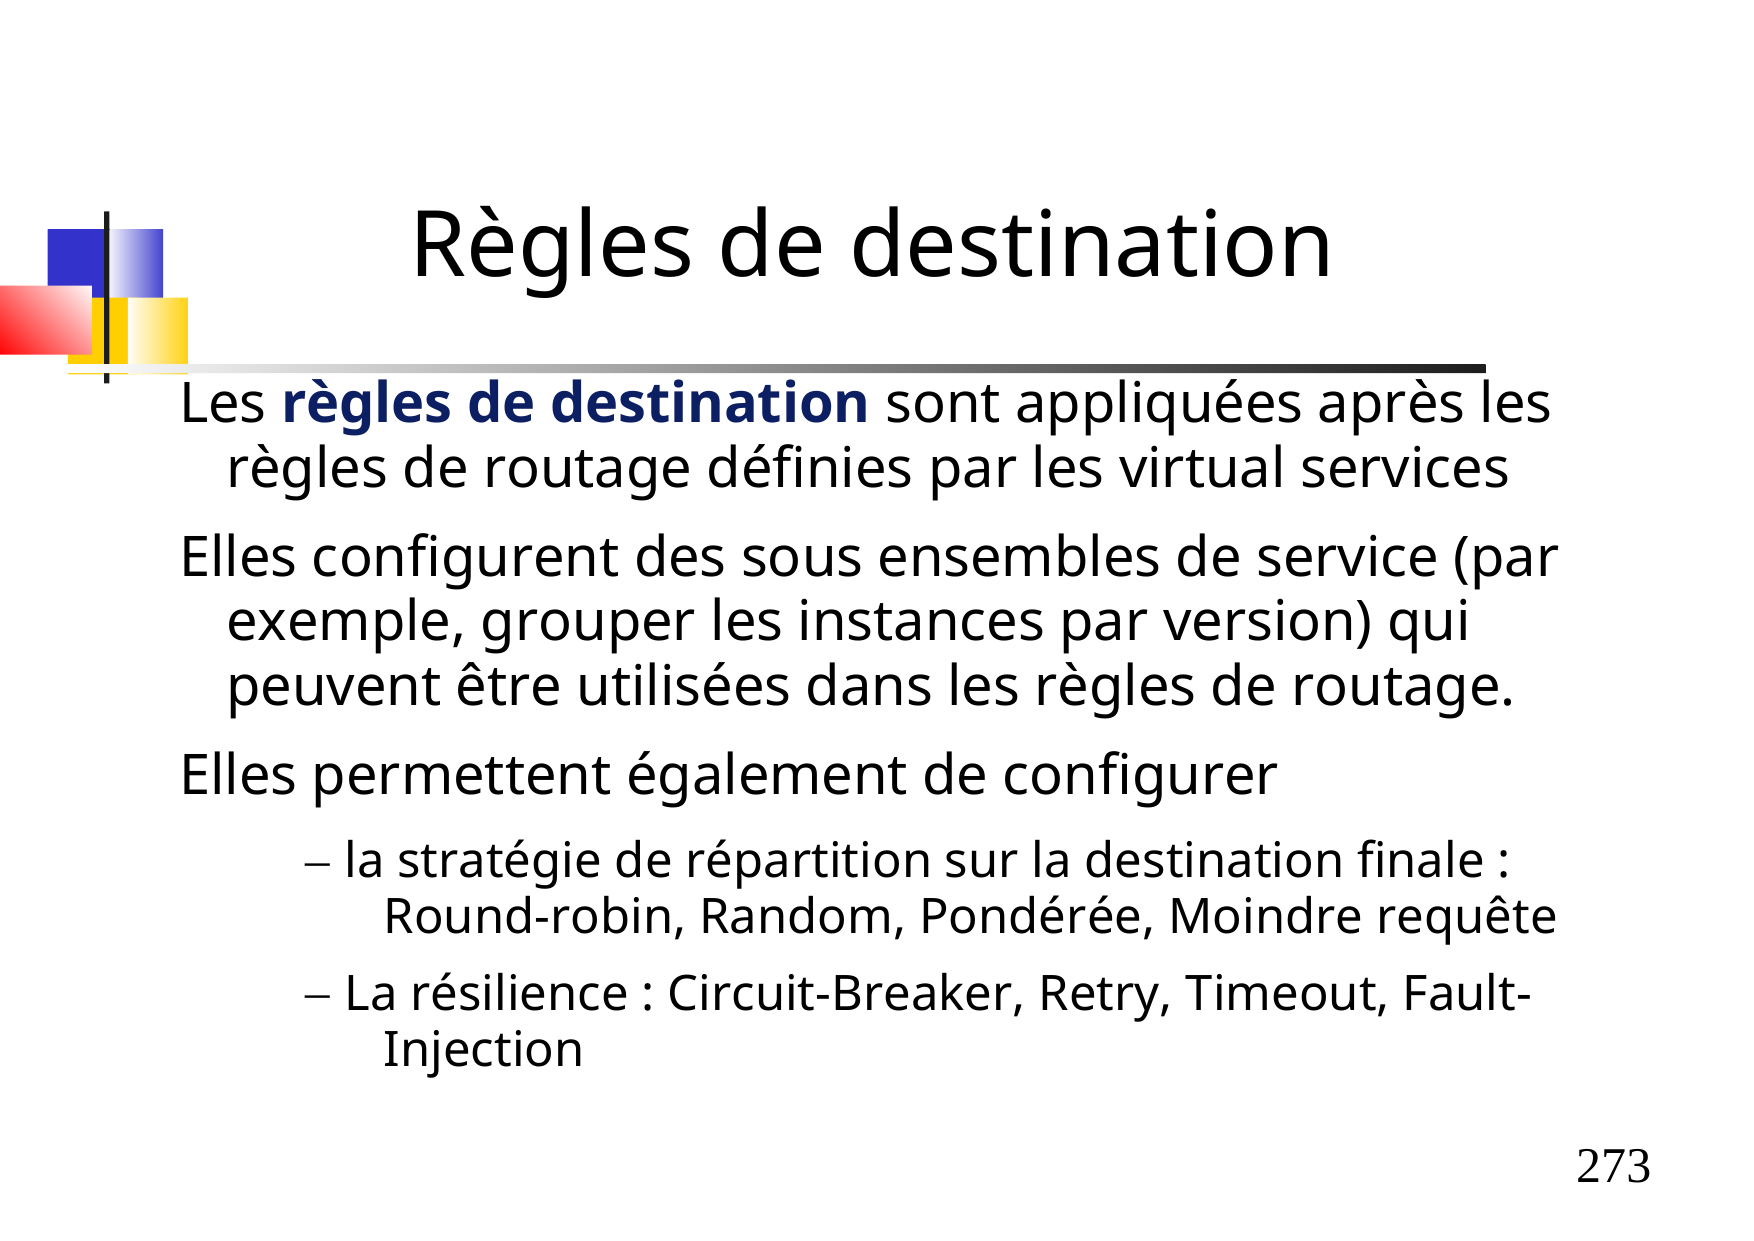

# Règles de destination
Les règles de destination sont appliquées après les règles de routage définies par les virtual services
Elles configurent des sous ensembles de service (par exemple, grouper les instances par version) qui peuvent être utilisées dans les règles de routage.
Elles permettent également de configurer
la stratégie de répartition sur la destination finale : Round-robin, Random, Pondérée, Moindre requête
La résilience : Circuit-Breaker, Retry, Timeout, Fault-Injection